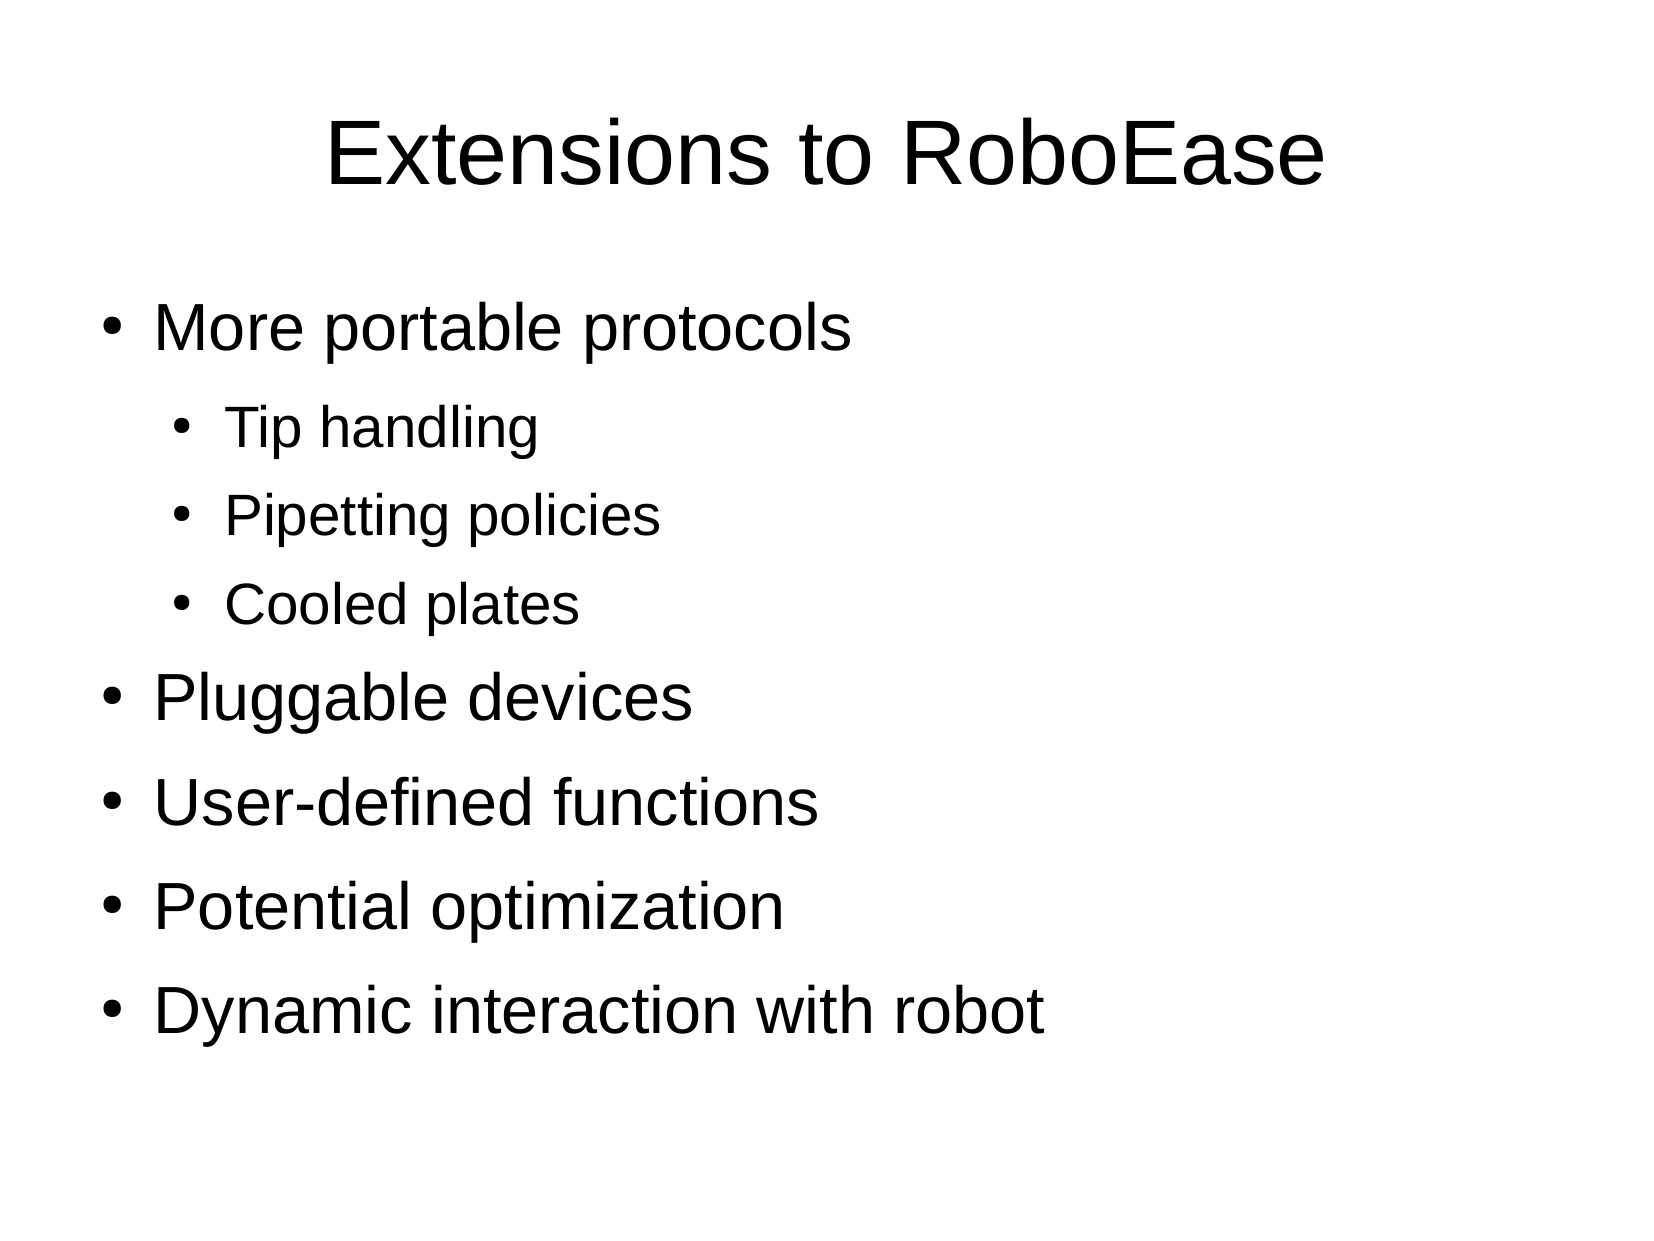

# Extensions to RoboEase
More portable protocols
Tip handling
Pipetting policies
Cooled plates
Pluggable devices
User-defined functions
Potential optimization
Dynamic interaction with robot